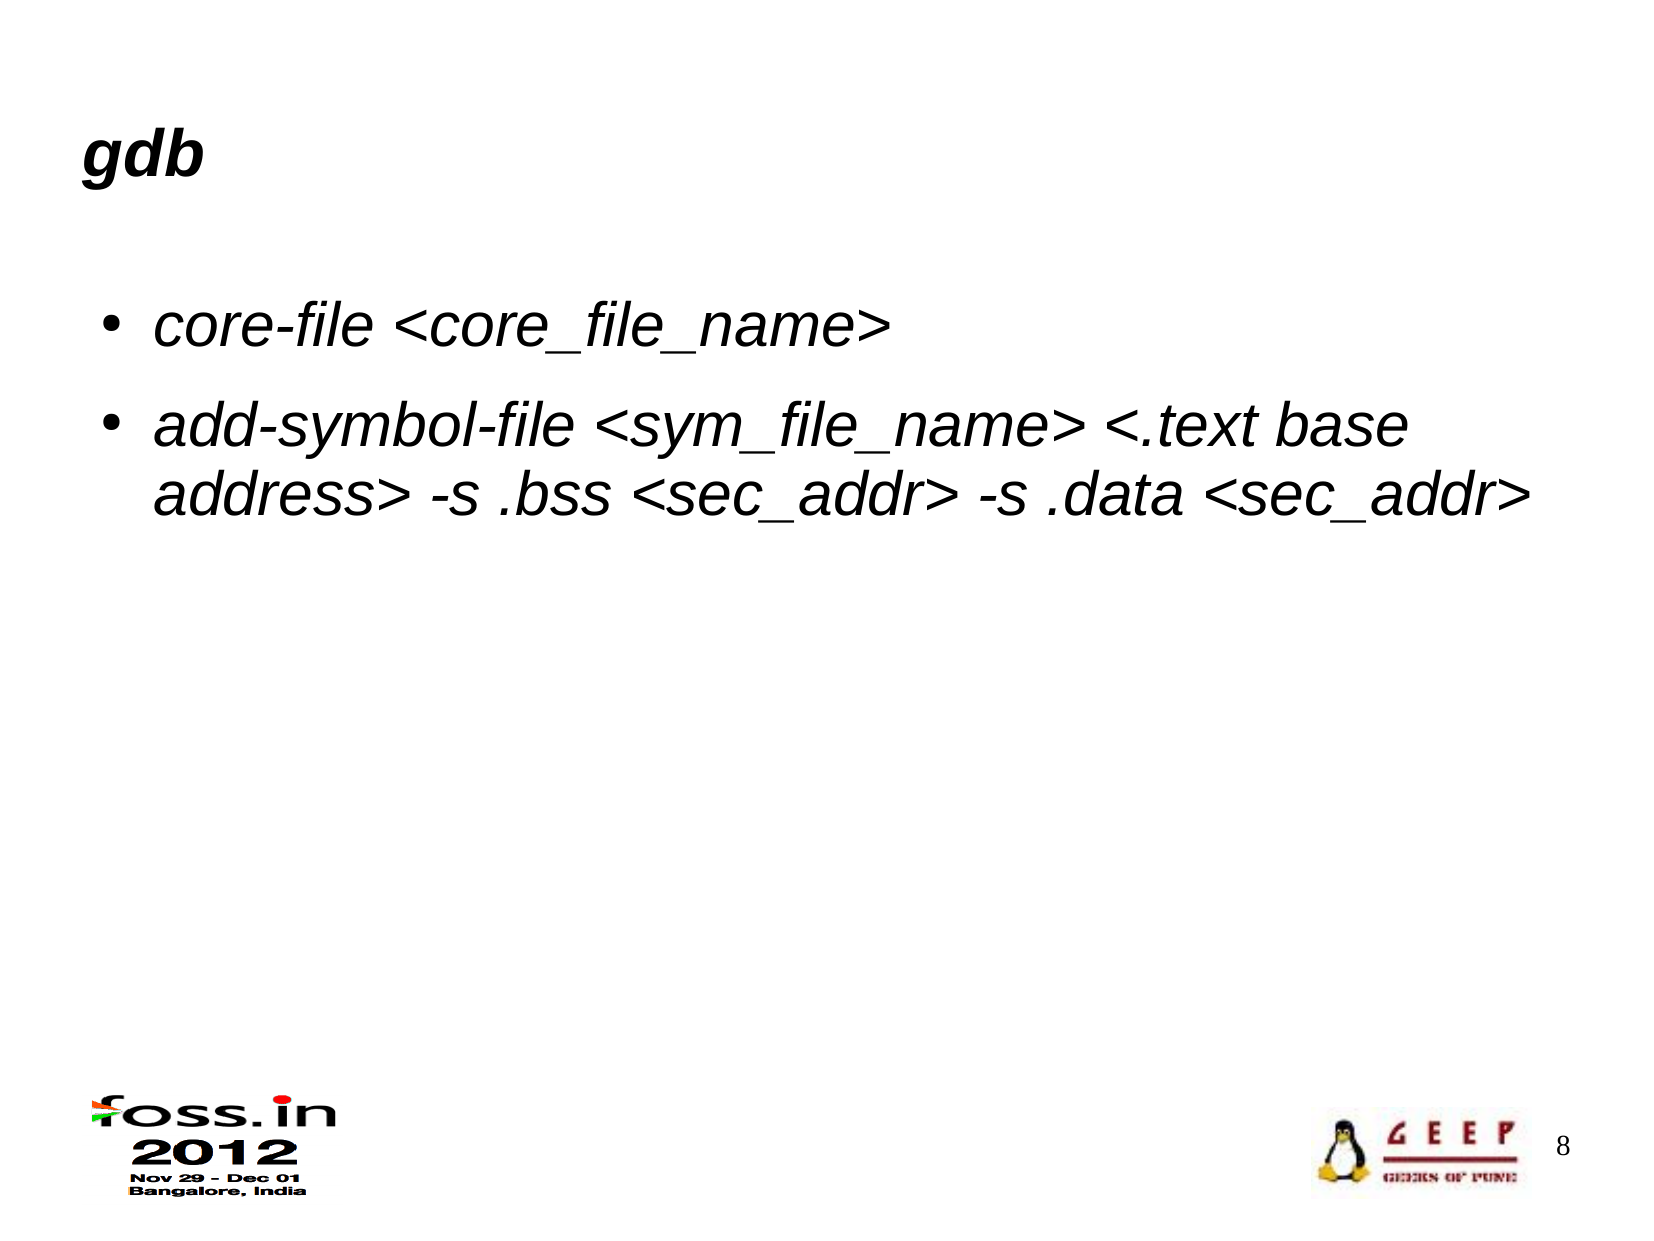

# gdb
core-file <core_file_name>
add-symbol-file <sym_file_name> <.text base address> -s .bss <sec_addr> -s .data <sec_addr>
8